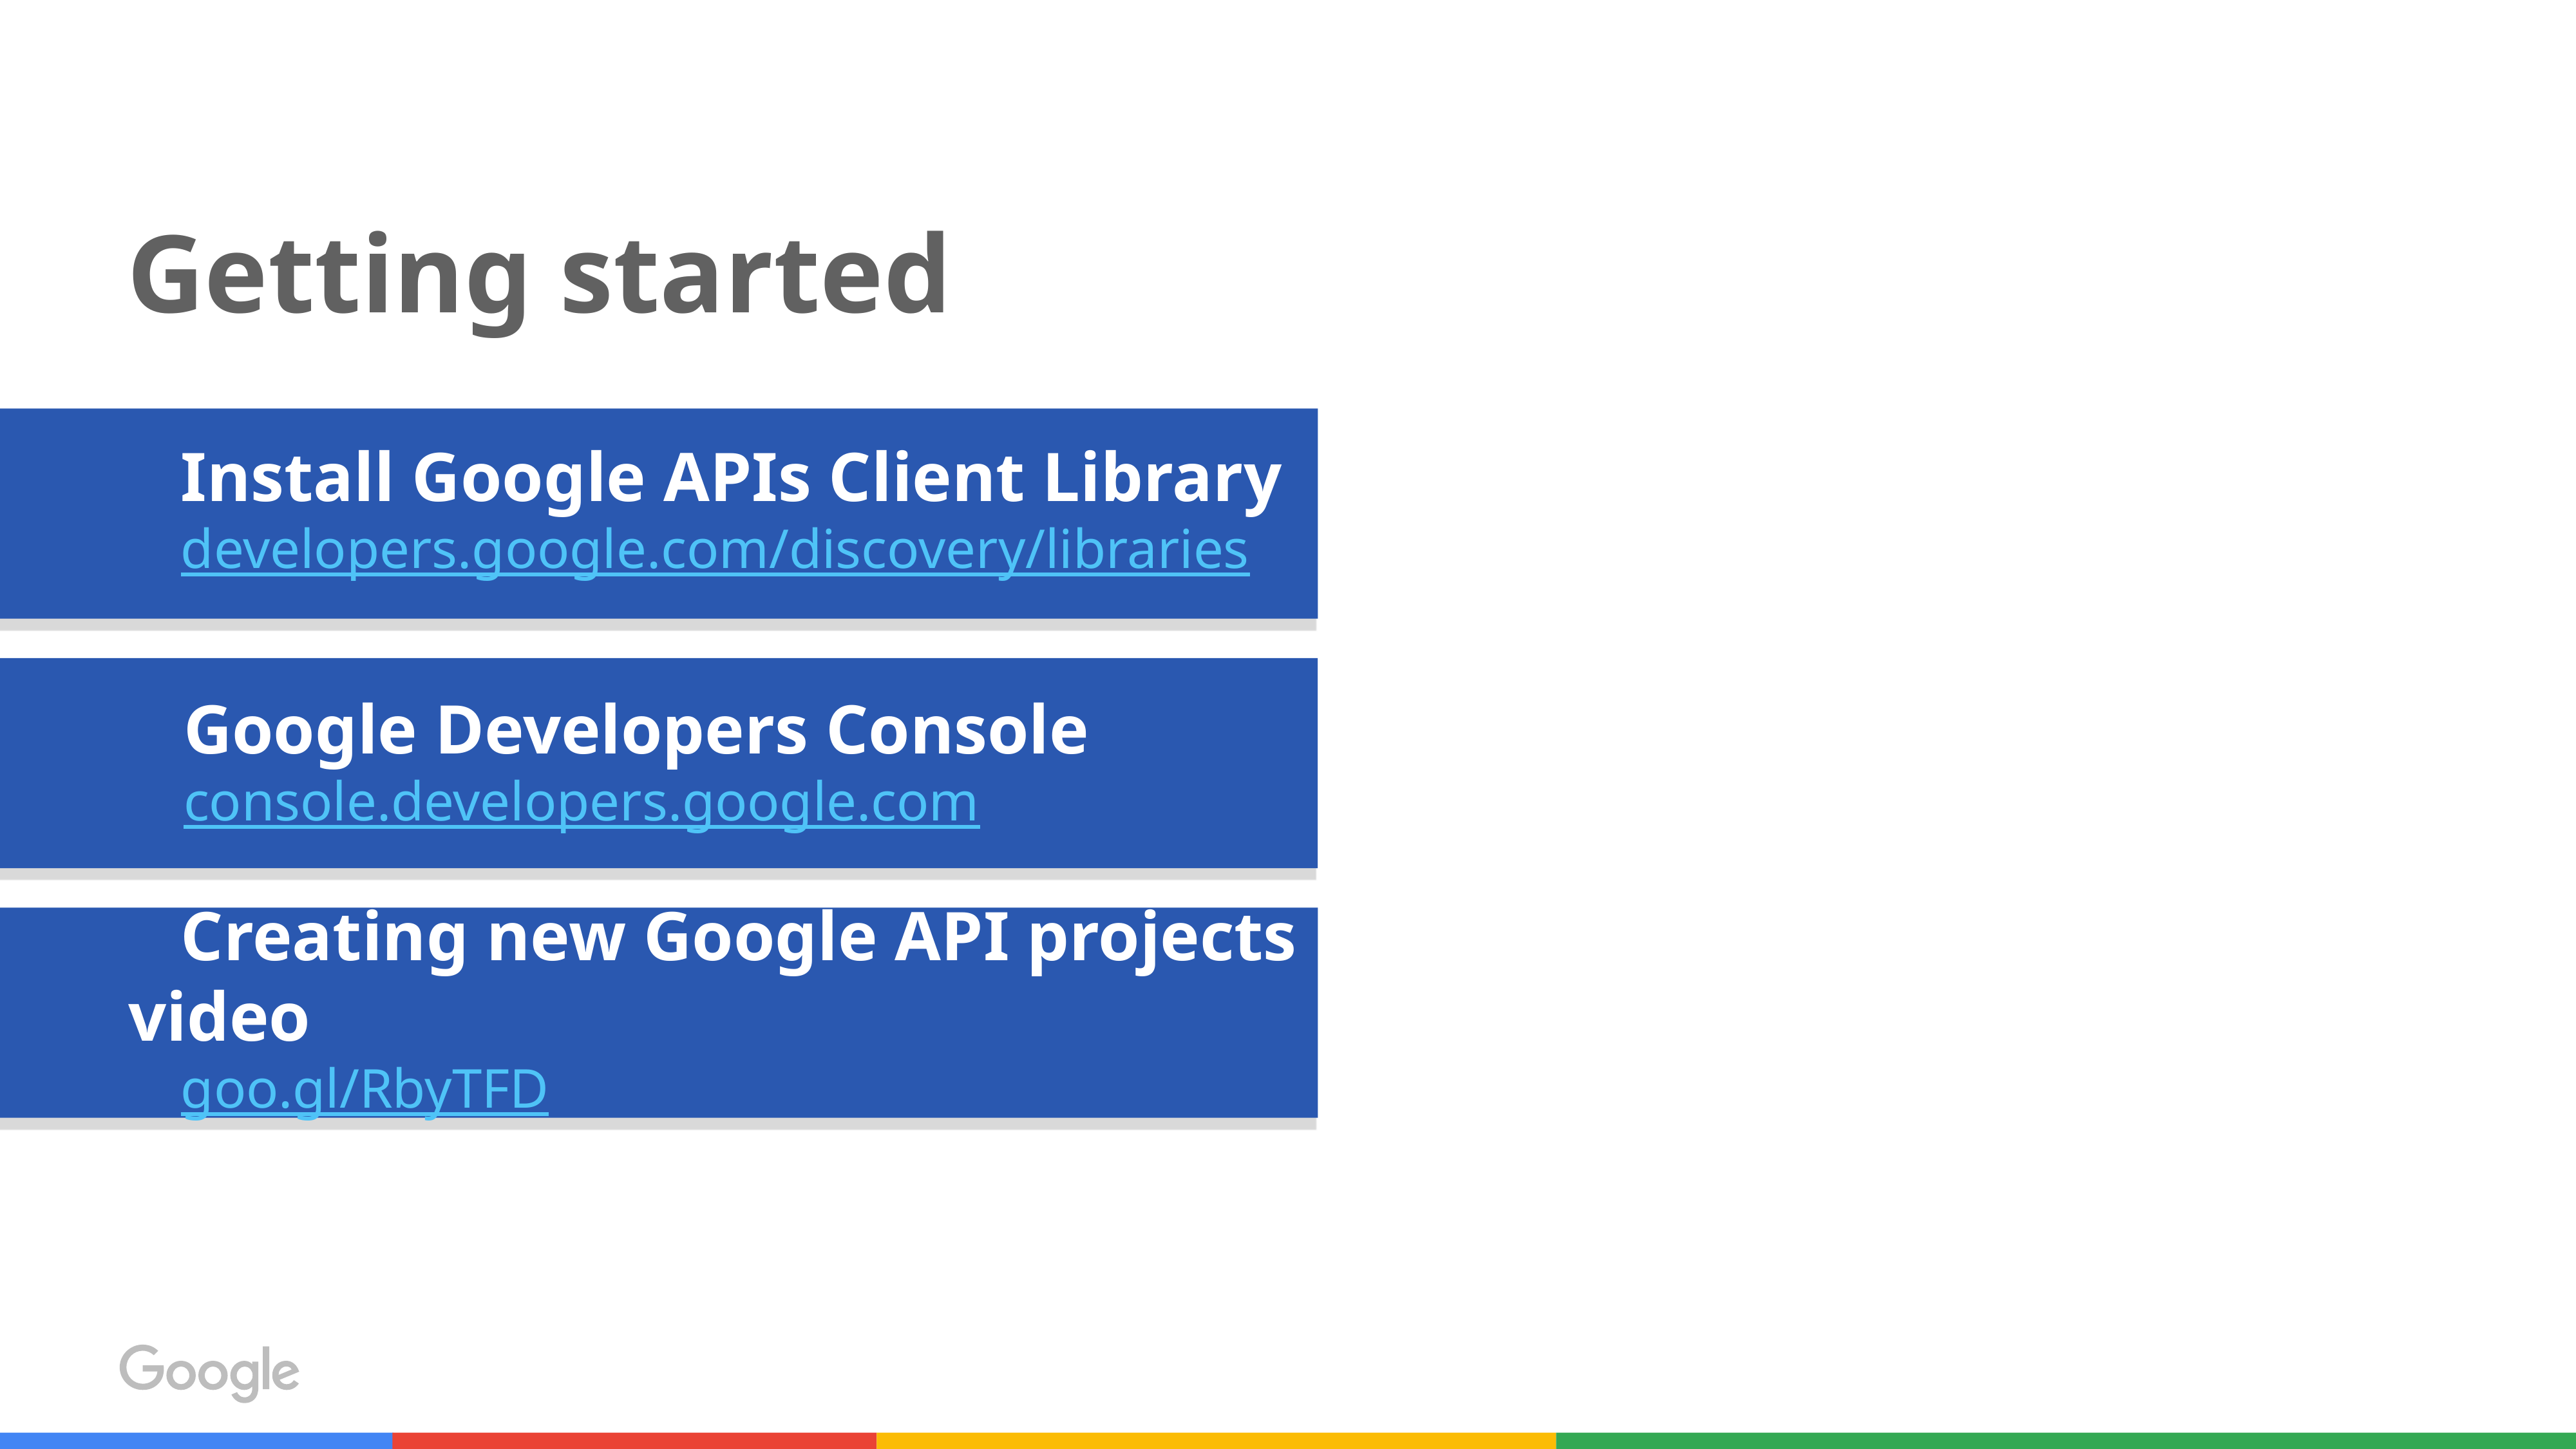

Getting started
Install Google APIs Client Library
developers.google.com/discovery/libraries
Google Developers Console
console.developers.google.com
Creating new Google API projects video
goo.gl/RbyTFD